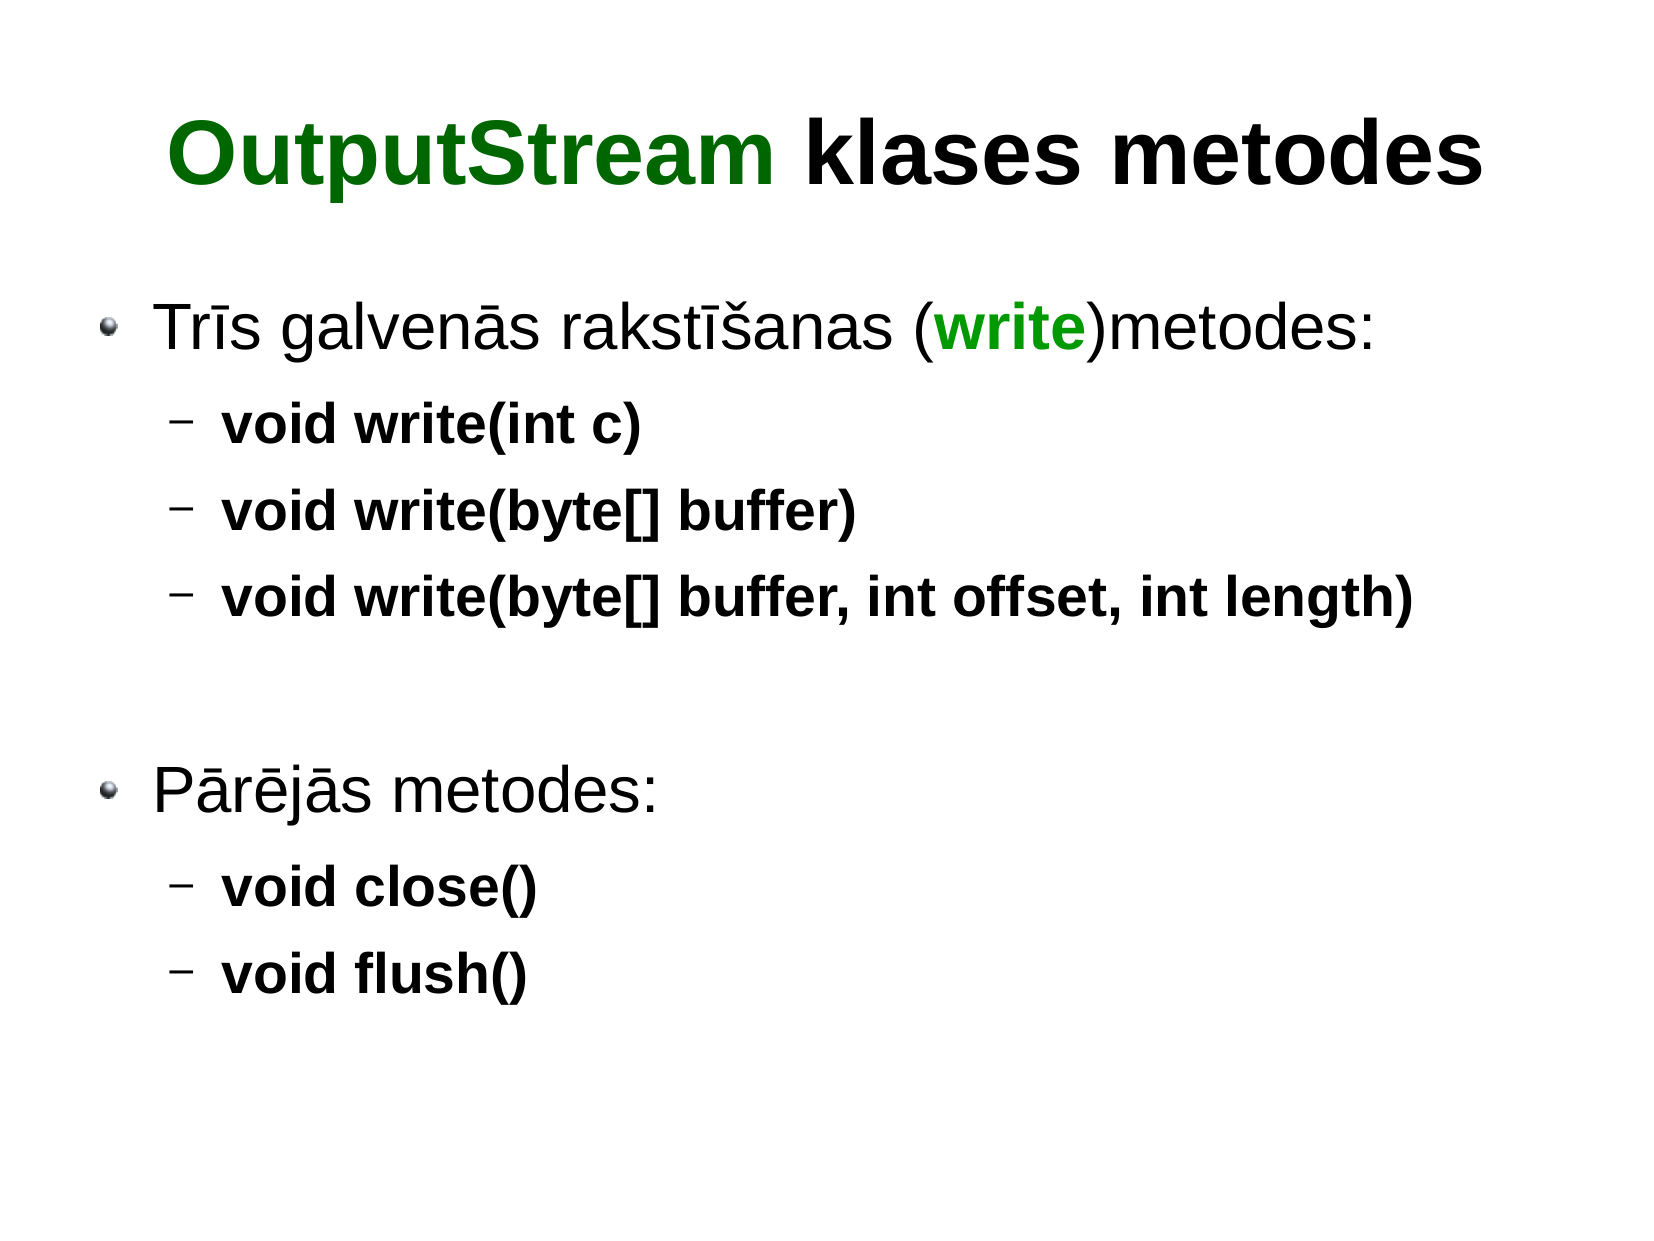

# OutputStream klases metodes
Trīs galvenās rakstīšanas (write)metodes:
void write(int c)
void write(byte[] buffer)
void write(byte[] buffer, int offset, int length)
Pārējās metodes:
void close()
void flush()